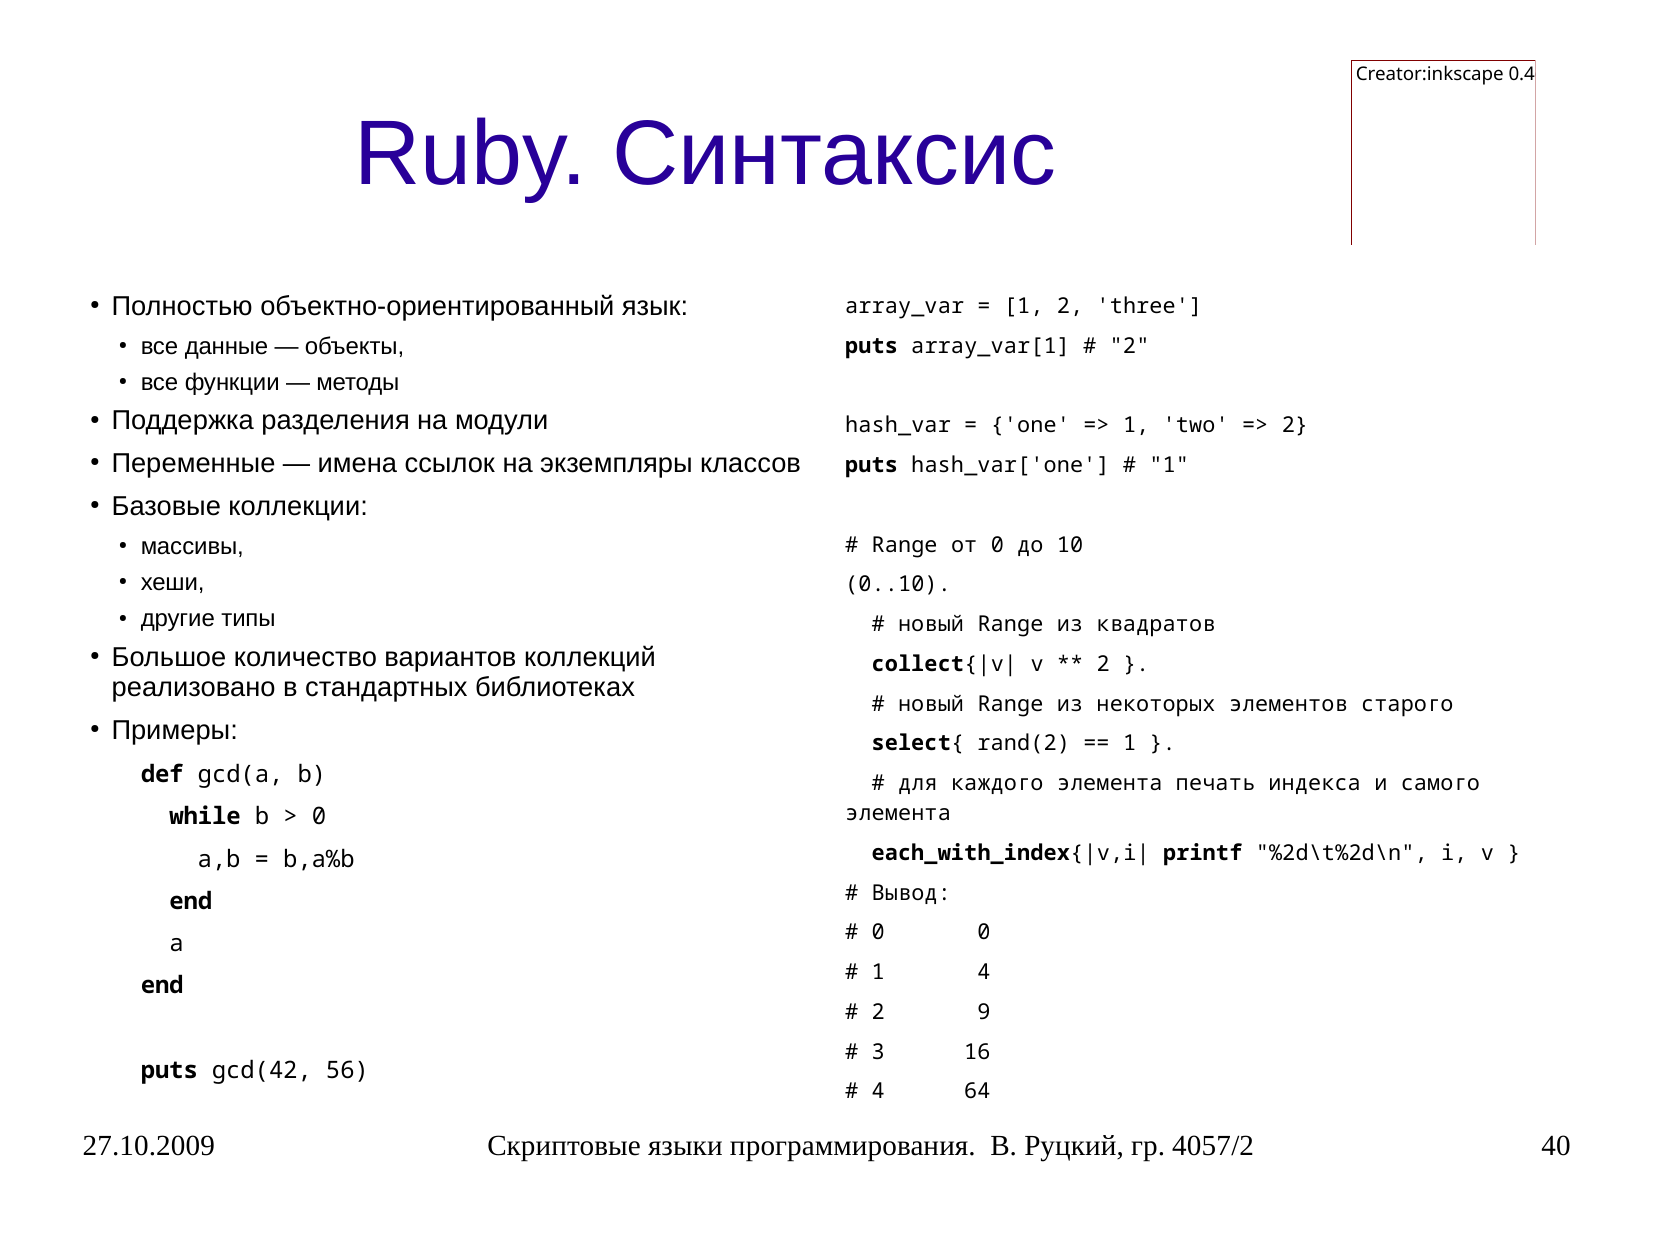

# Ruby. Синтаксис
Полностью объектно-ориентированный язык:
все данные — объекты,
все функции — методы
Поддержка разделения на модули
Переменные — имена ссылок на экземпляры классов
Базовые коллекции:
массивы,
хеши,
другие типы
Большое количество вариантов коллекций реализовано в стандартных библиотеках
Примеры:
def gcd(a, b)
 while b > 0
 a,b = b,a%b
 end
 a
end
puts gcd(42, 56)
array_var = [1, 2, 'three']
puts array_var[1] # "2"
hash_var = {'one' => 1, 'two' => 2}
puts hash_var['one'] # "1"
# Range от 0 до 10
(0..10).
 # новый Range из квадратов
 collect{|v| v ** 2 }.
 # новый Range из некоторых элементов старого
 select{ rand(2) == 1 }.
 # для каждого элемента печать индекса и самого элемента
 each_with_index{|v,i| printf "%2d\t%2d\n", i, v }
# Вывод:
# 0 0
# 1 4
# 2 9
# 3 16
# 4 64
27.10.2009
Скриптовые языки программирования. В. Руцкий, гр. 4057/2
40